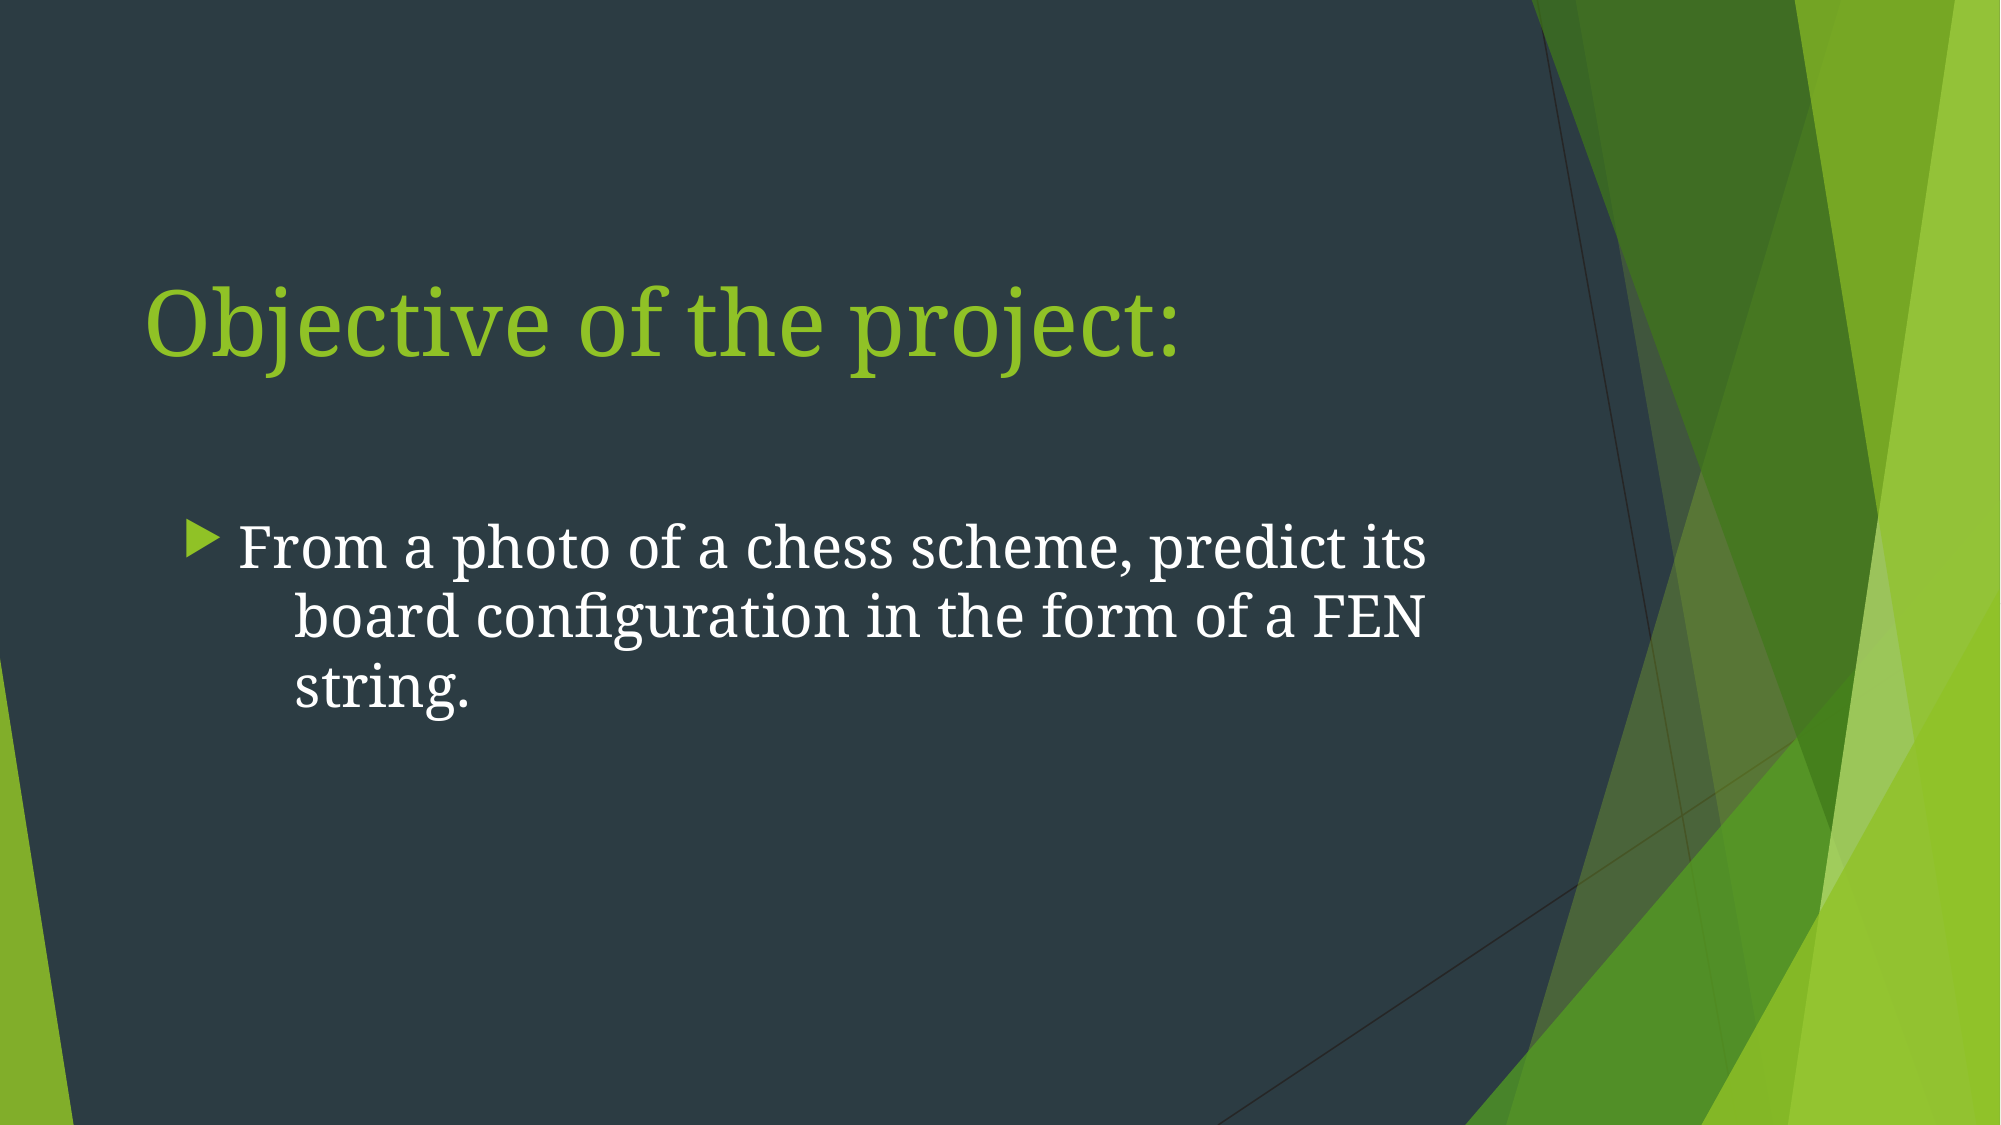

# Objective of the project:
From a photo of a chess scheme, predict its board configuration in the form of a FEN string.